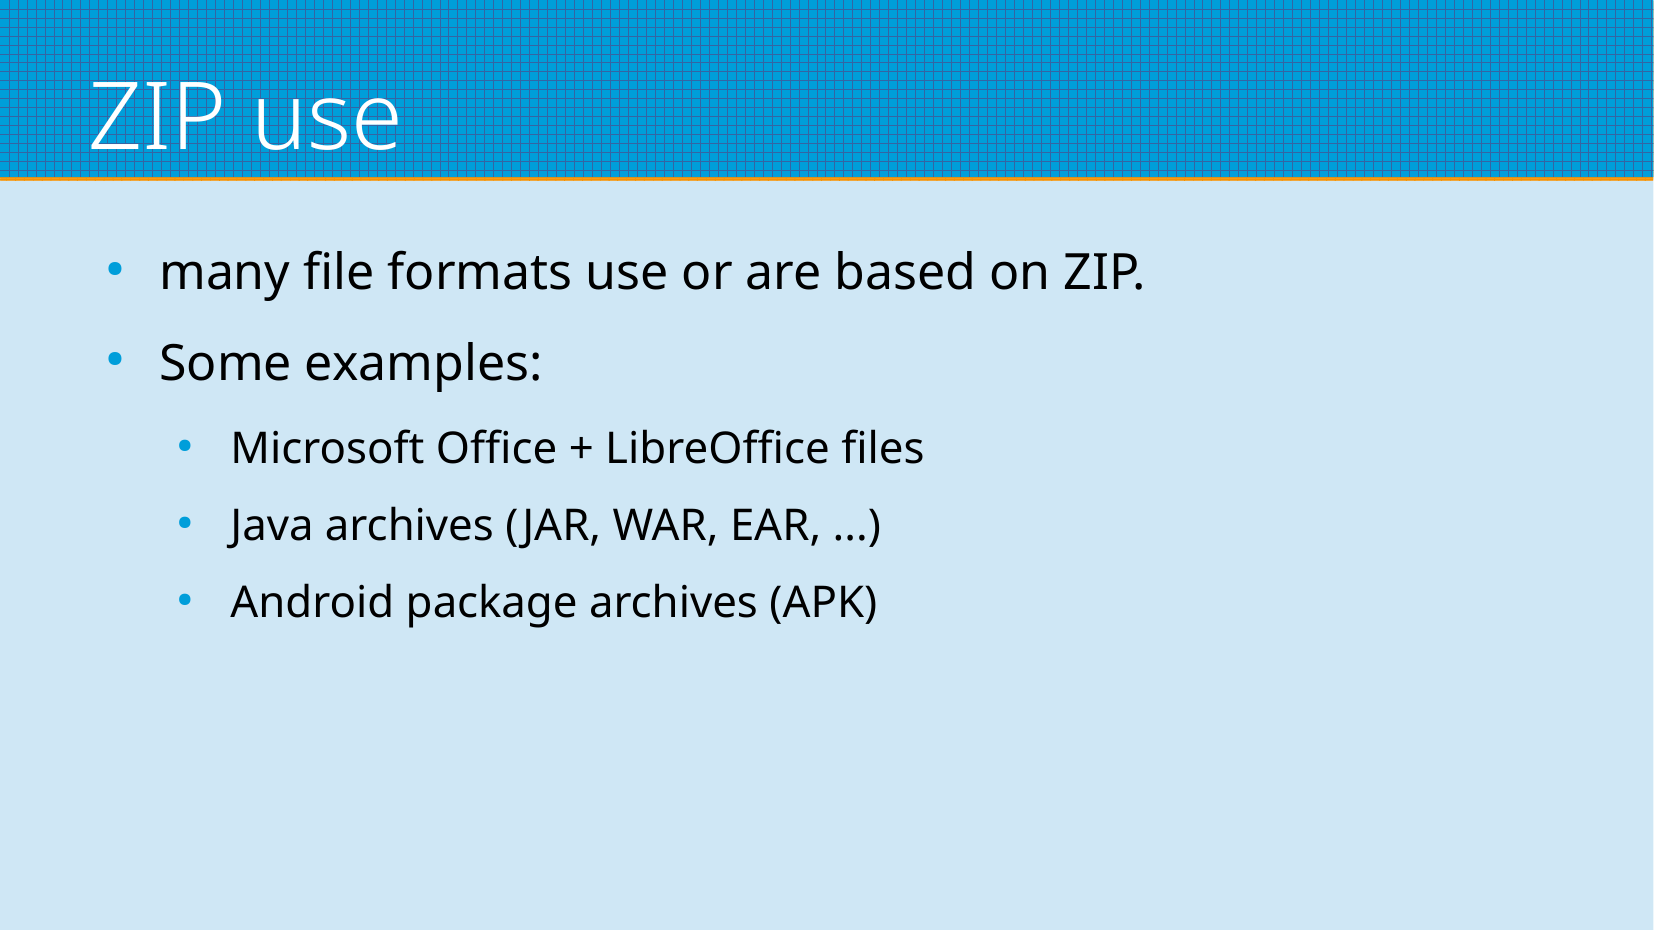

# ZIP use
many file formats use or are based on ZIP.
Some examples:
Microsoft Office + LibreOffice files
Java archives (JAR, WAR, EAR, ...)
Android package archives (APK)